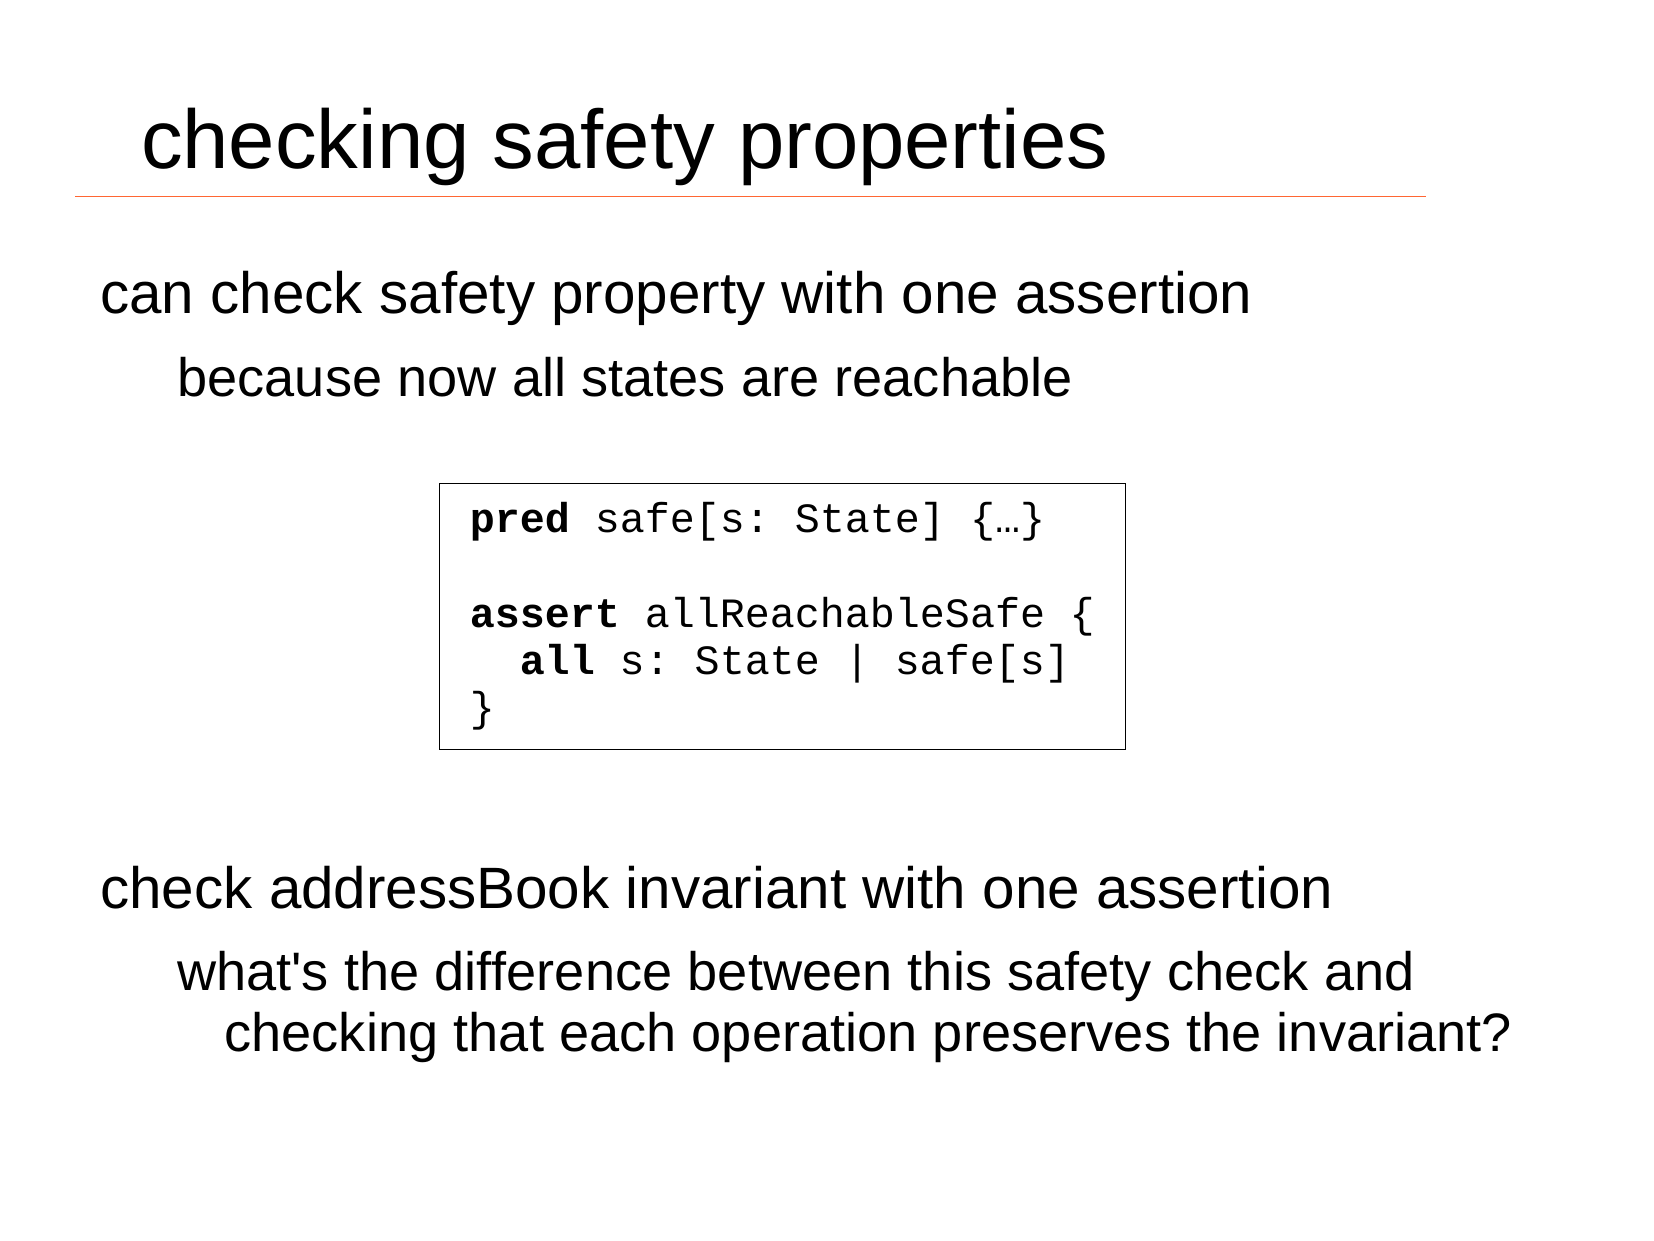

# checking safety properties
can check safety property with one assertion
because now all states are reachable
check addressBook invariant with one assertion
what's the difference between this safety check and checking that each operation preserves the invariant?
pred safe[s: State] {…}
assert allReachableSafe {
 all s: State | safe[s]
}